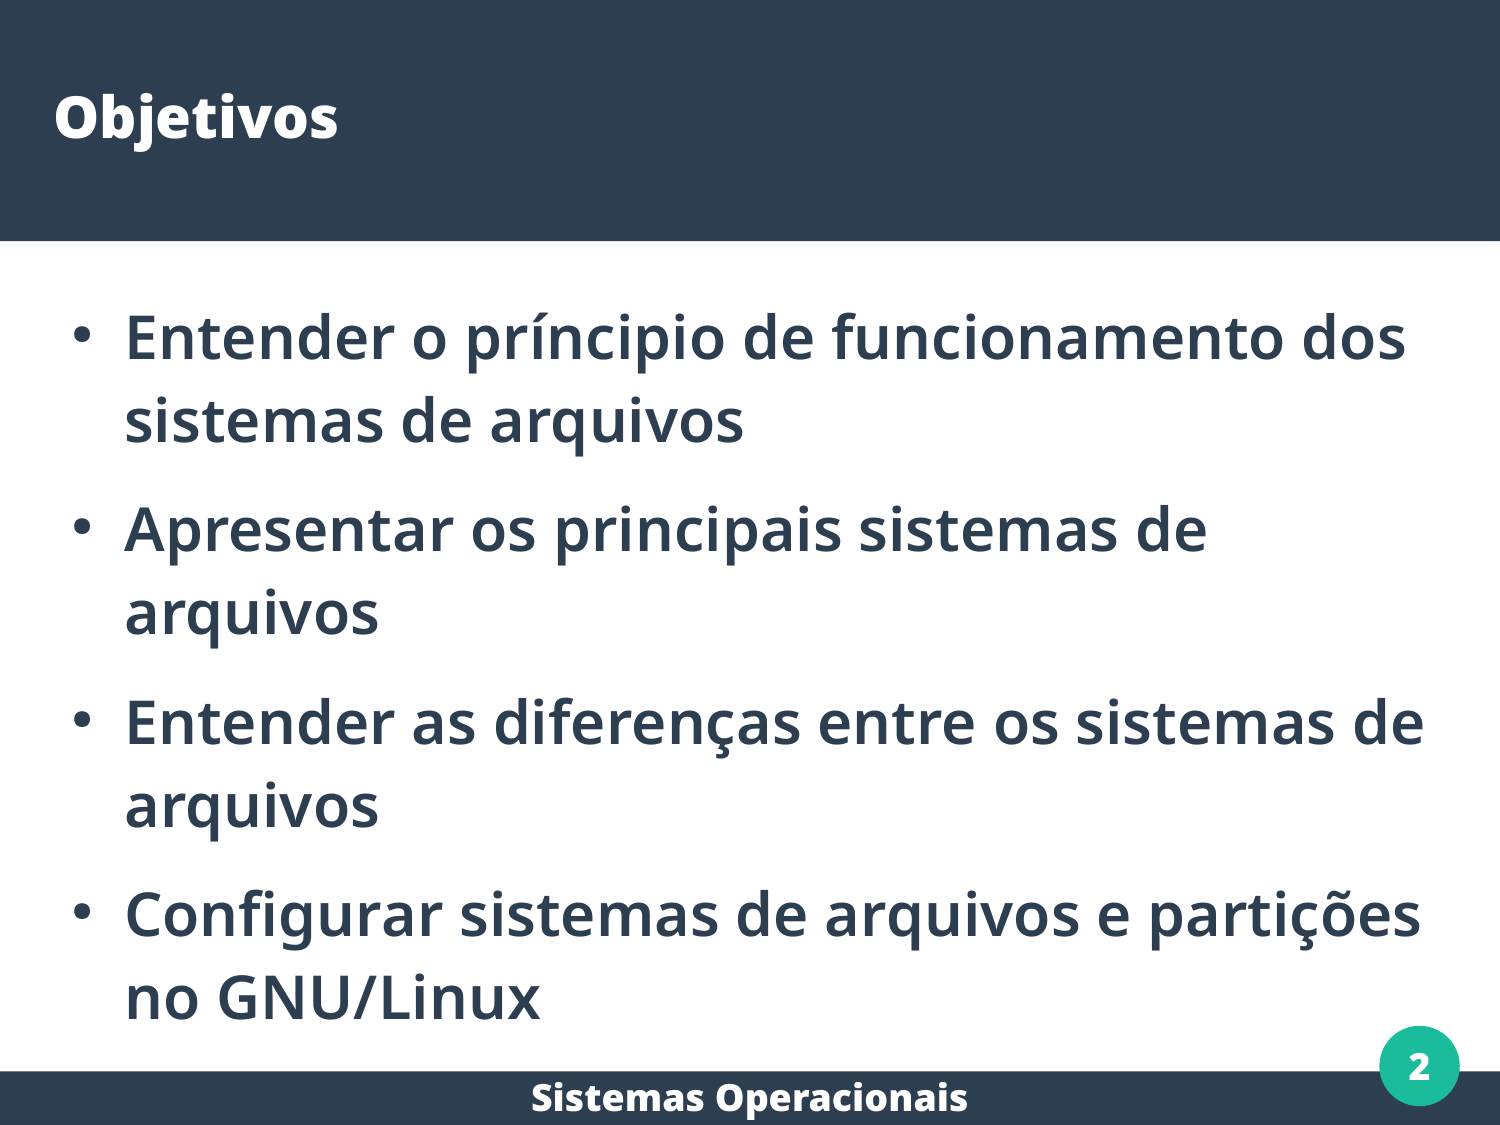

# Objetivos
Entender o príncipio de funcionamento dos sistemas de arquivos
Apresentar os principais sistemas de arquivos
Entender as diferenças entre os sistemas de arquivos
Configurar sistemas de arquivos e partições no GNU/Linux
2
Sistemas Operacionais